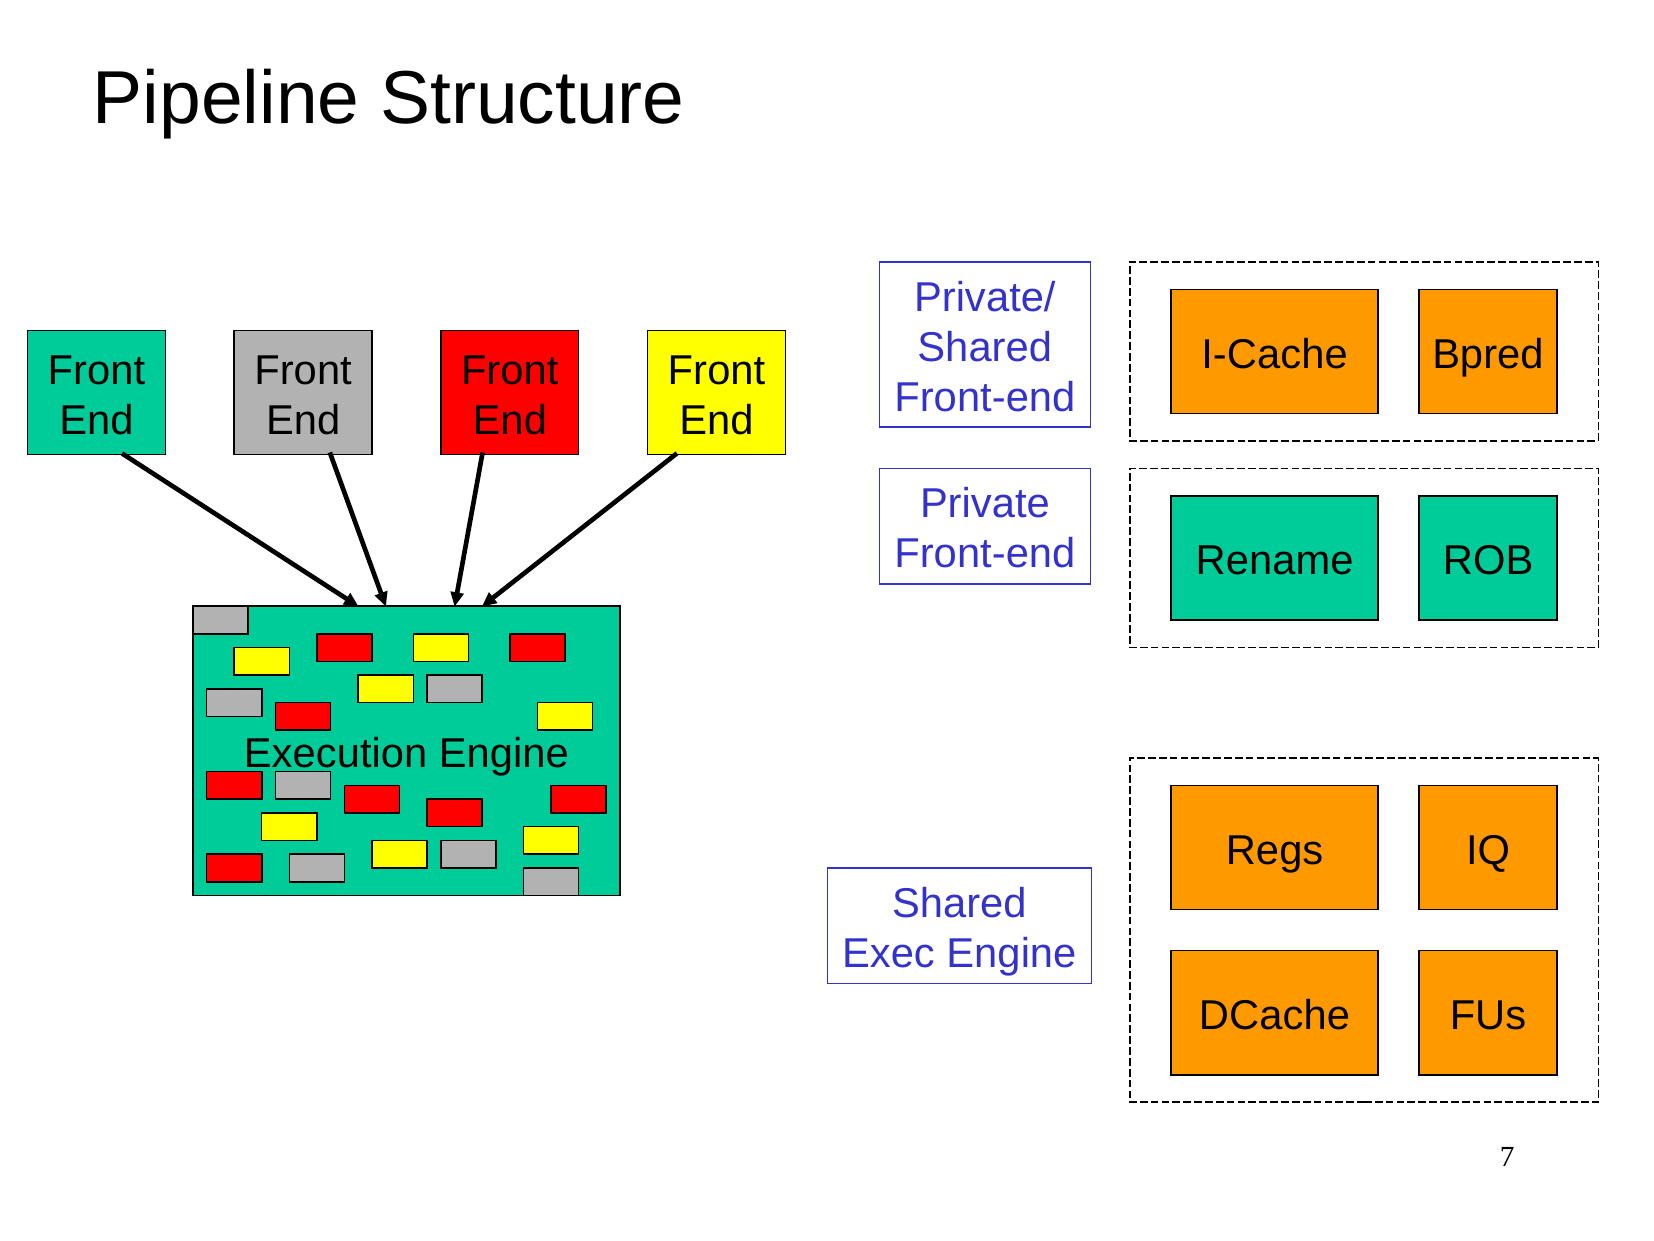

Pipeline Structure
Private/
Shared
Front-end
I-Cache
Bpred
Front
End
Front
End
Front
End
Front
End
Private
Front-end
Rename
ROB
Execution Engine
Regs
IQ
Shared
Exec Engine
DCache
FUs